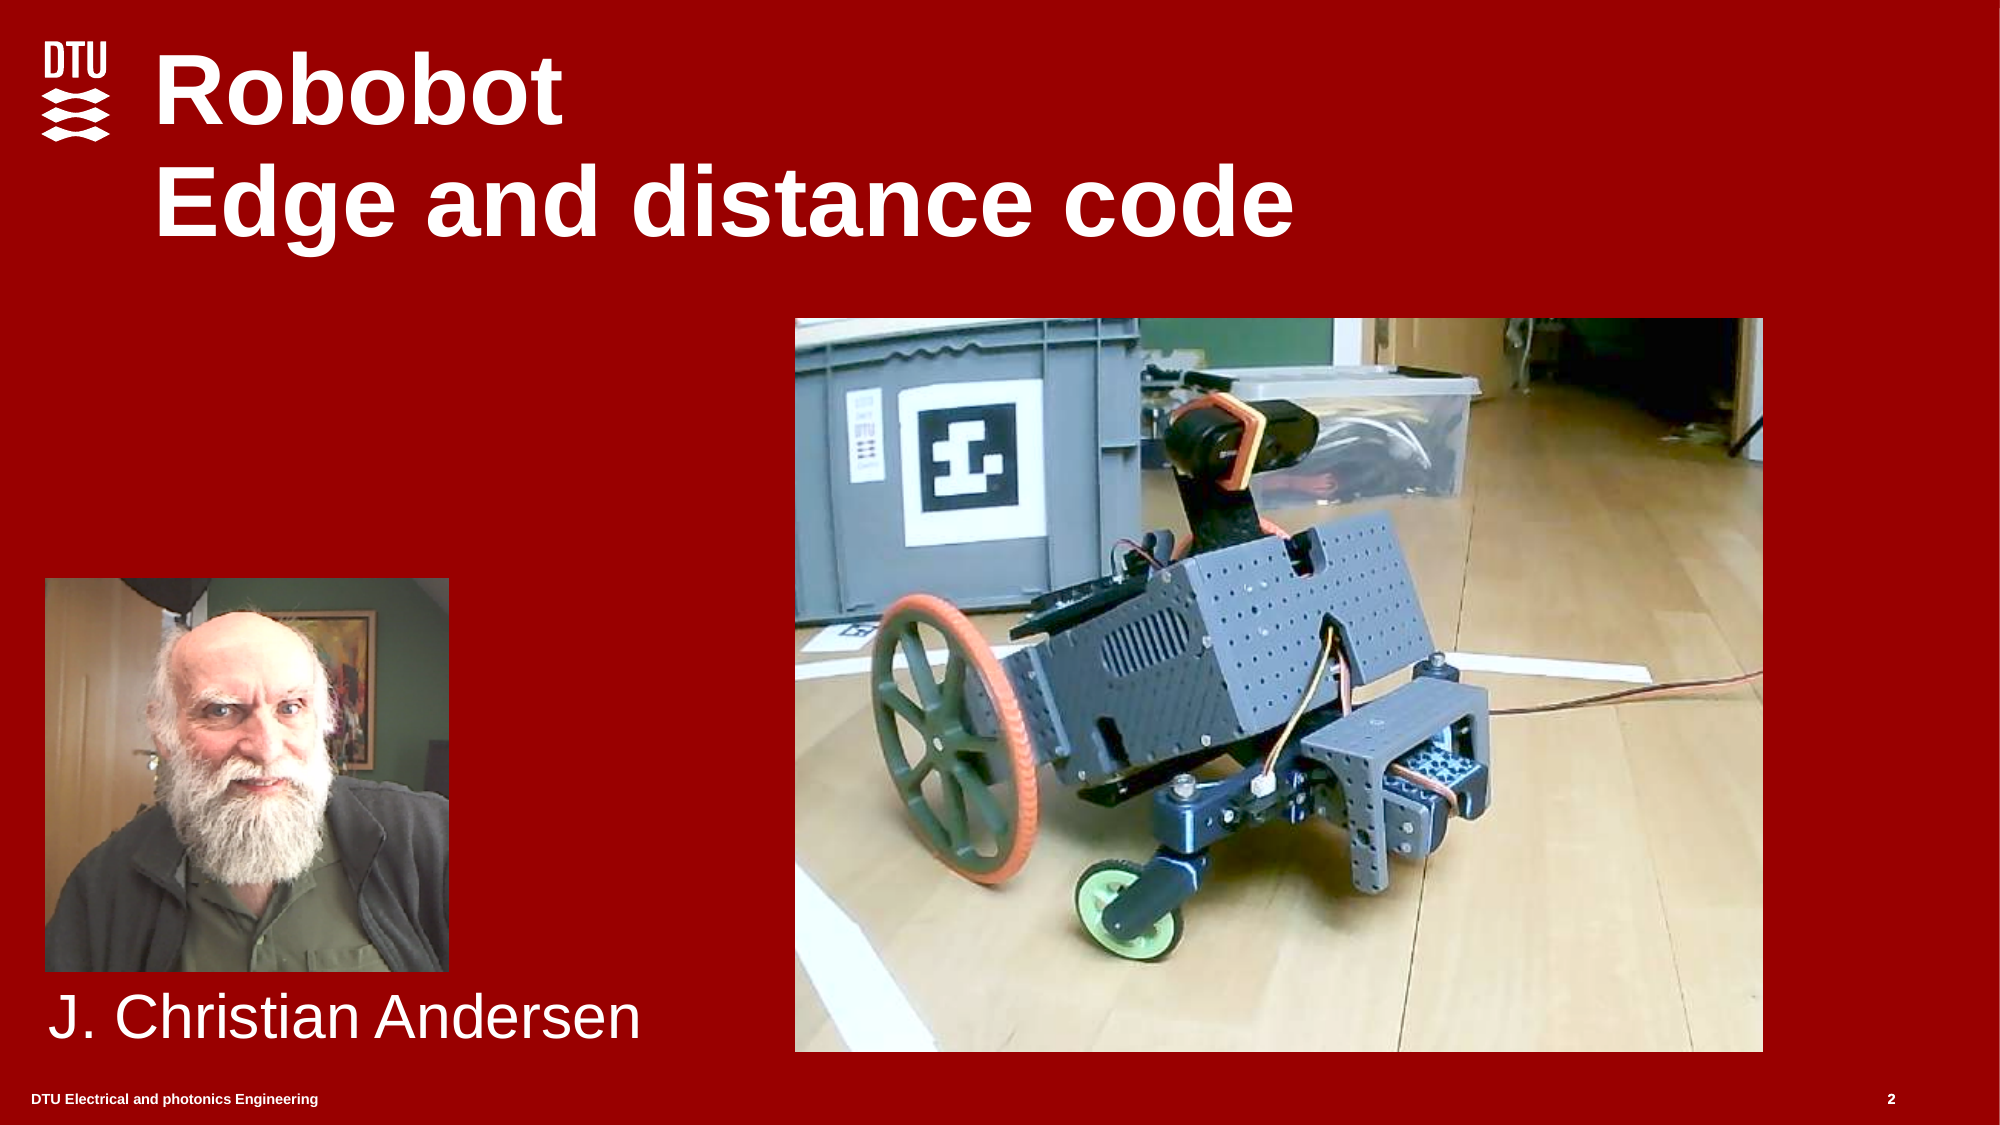

# Robobot Edge and distance code
J. Christian Andersen
2